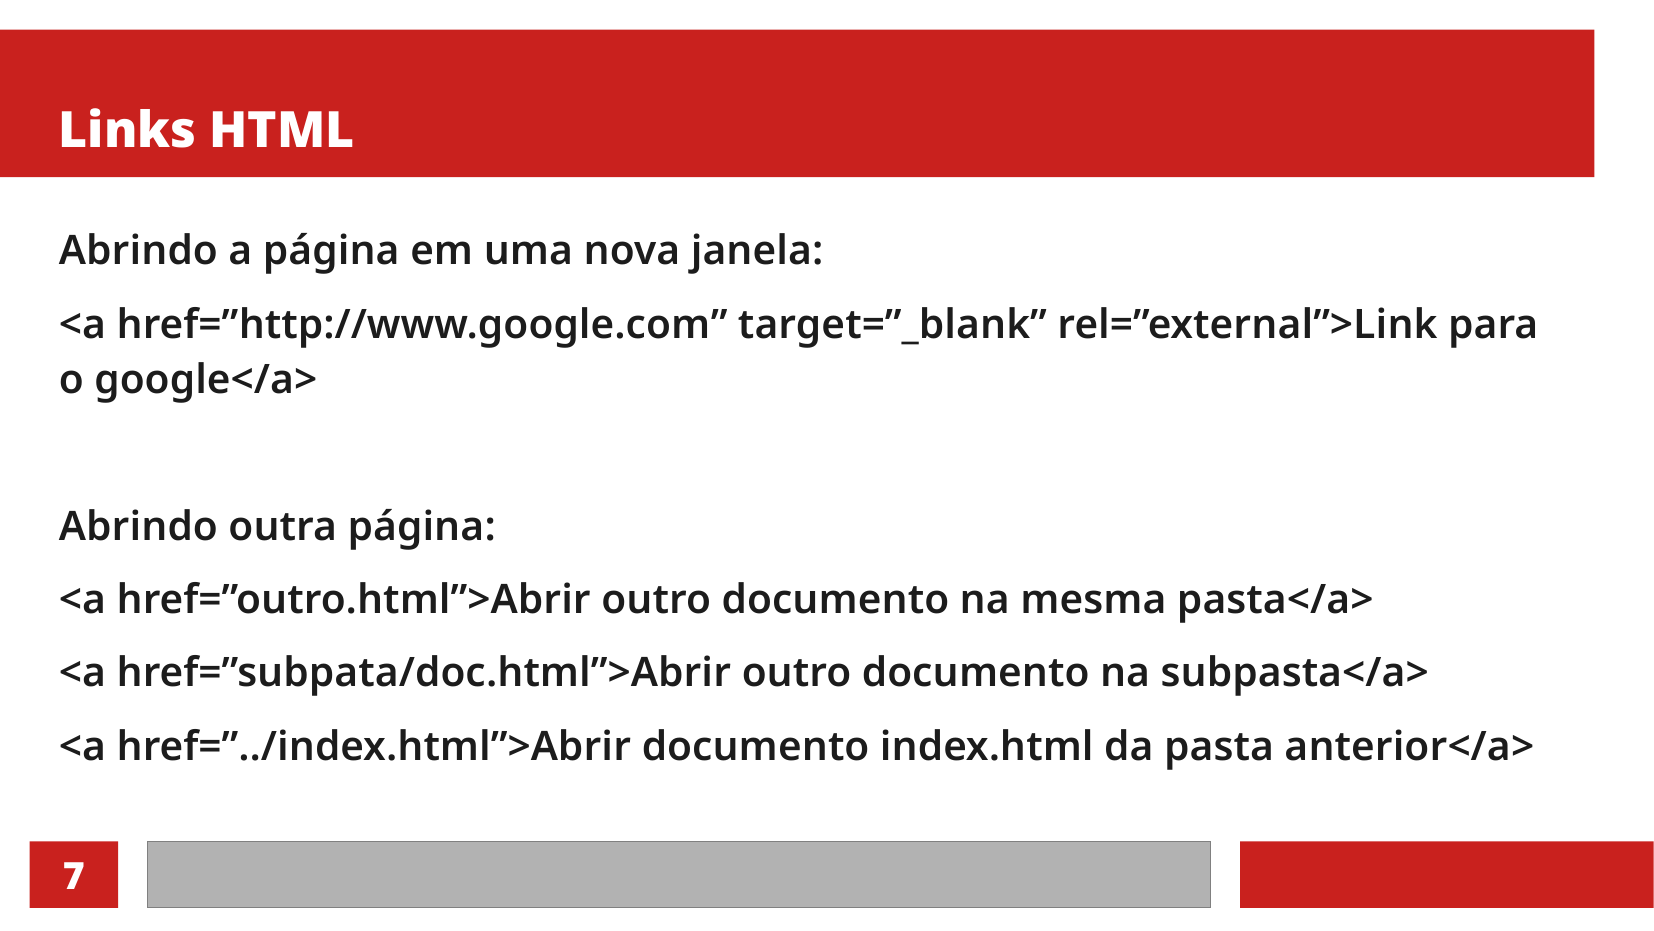

# Links HTML
Abrindo a página em uma nova janela:
<a href=”http://www.google.com” target=”_blank” rel=”external”>Link para o google</a>
Abrindo outra página:
<a href=”outro.html”>Abrir outro documento na mesma pasta</a>
<a href=”subpata/doc.html”>Abrir outro documento na subpasta</a>
<a href=”../index.html”>Abrir documento index.html da pasta anterior</a>
7